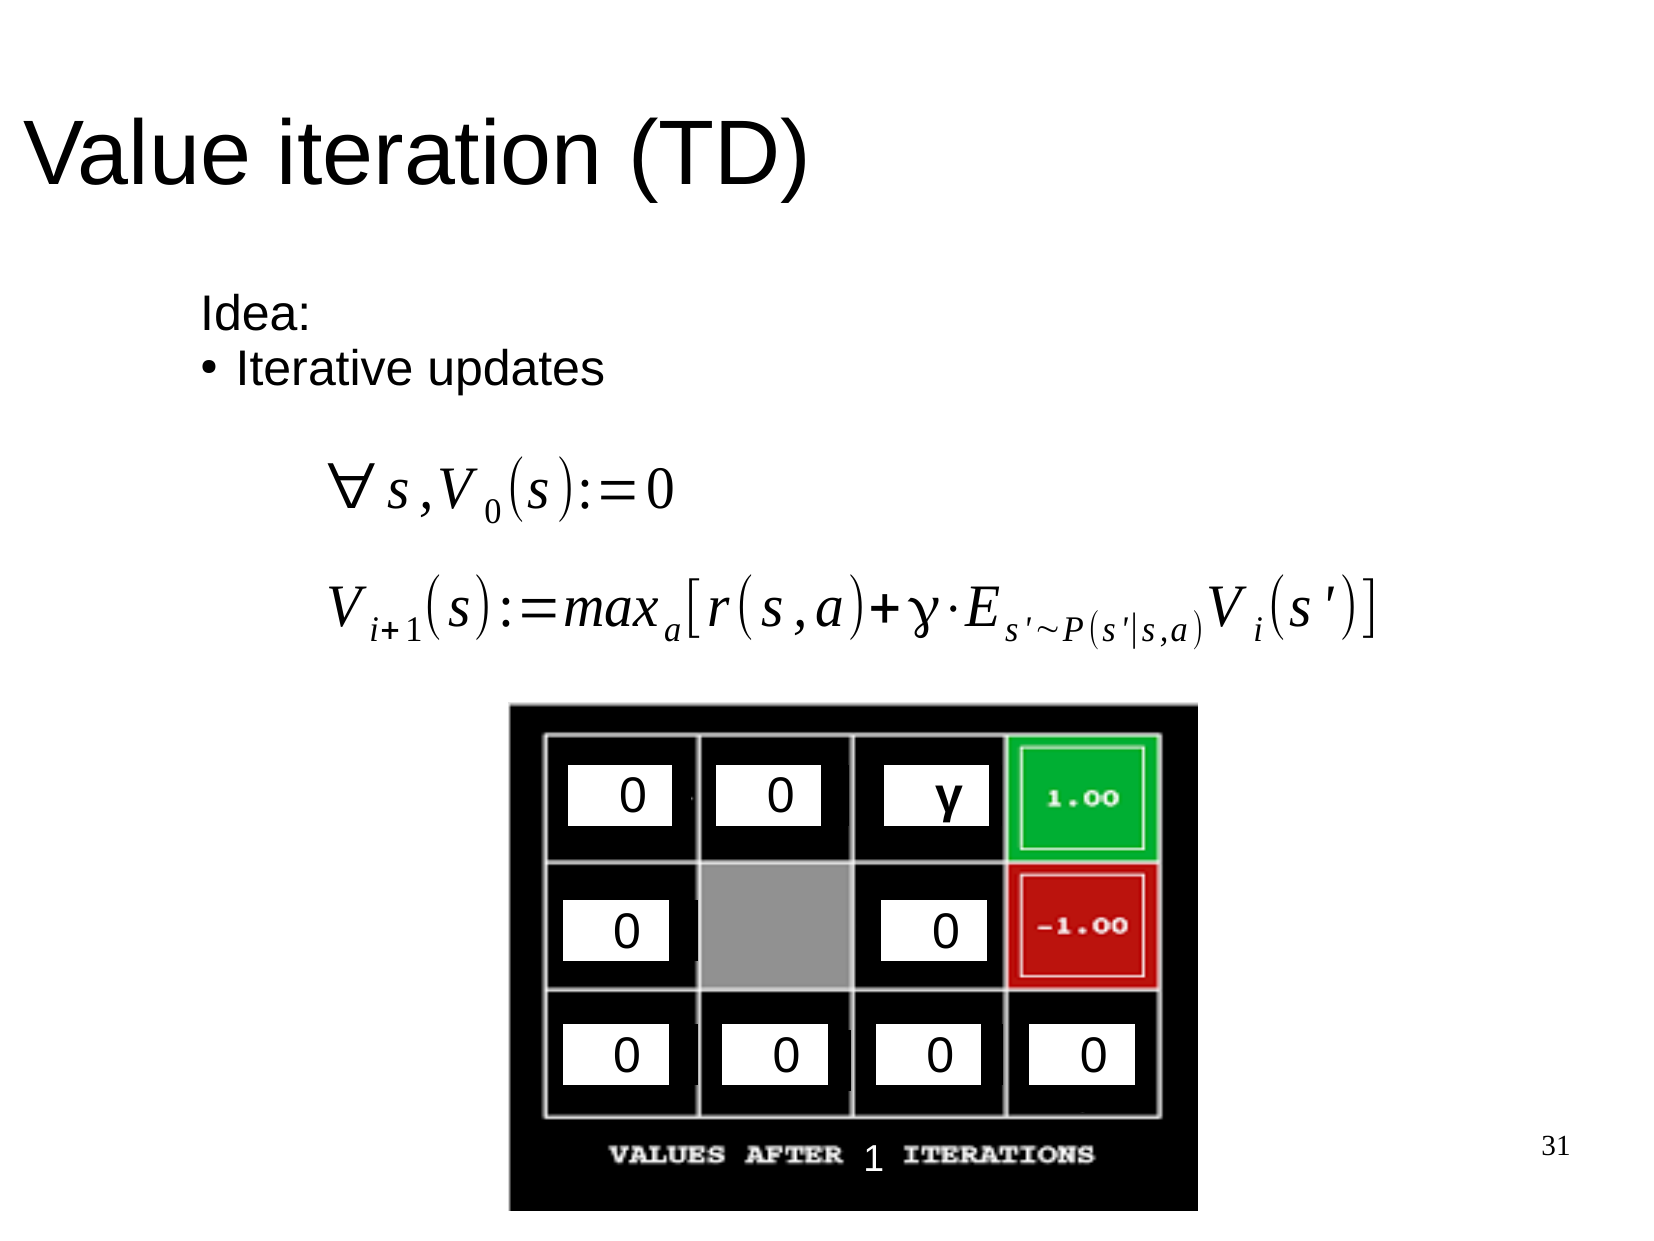

# Value iteration (TD)
Idea:
Iterative updates
0
0
γ
0
0
0
0
0
0
31
1